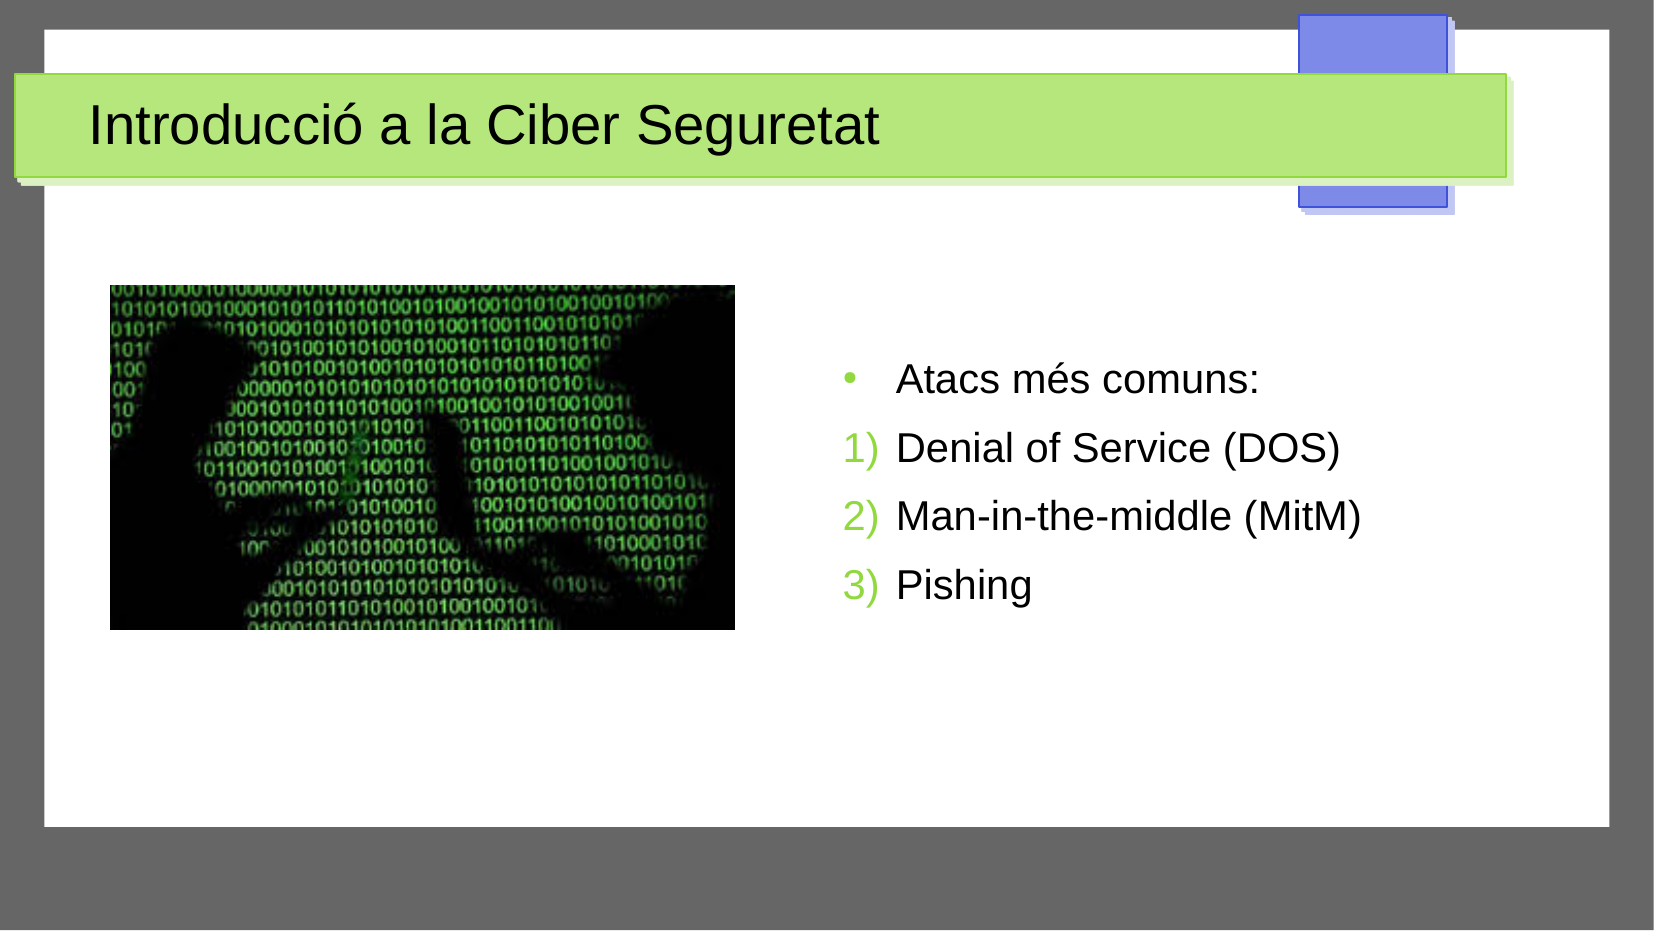

# Introducció a la Ciber Seguretat
Atacs més comuns:
Denial of Service (DOS)
Man-in-the-middle (MitM)
Pishing